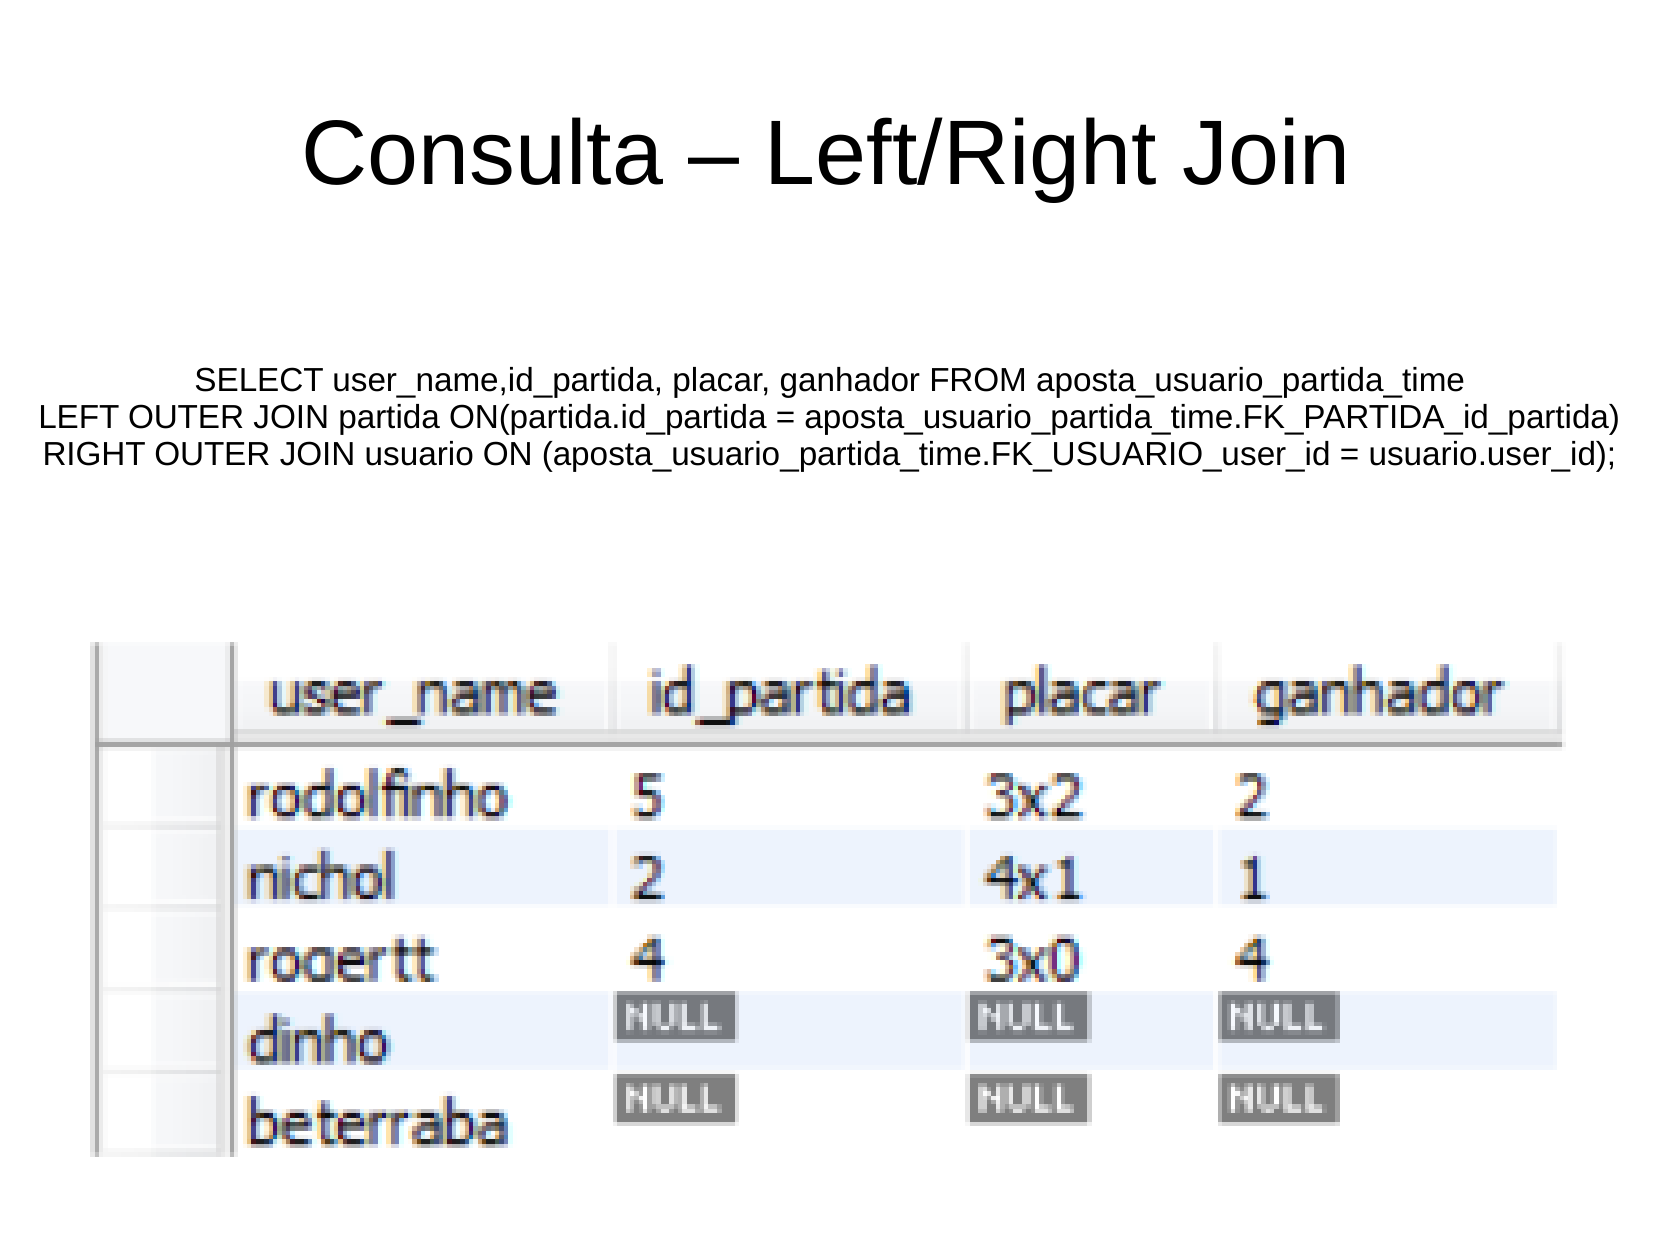

# Consulta – Left/Right Join
SELECT user_name,id_partida, placar, ganhador FROM aposta_usuario_partida_time
LEFT OUTER JOIN partida ON(partida.id_partida = aposta_usuario_partida_time.FK_PARTIDA_id_partida)
RIGHT OUTER JOIN usuario ON (aposta_usuario_partida_time.FK_USUARIO_user_id = usuario.user_id);